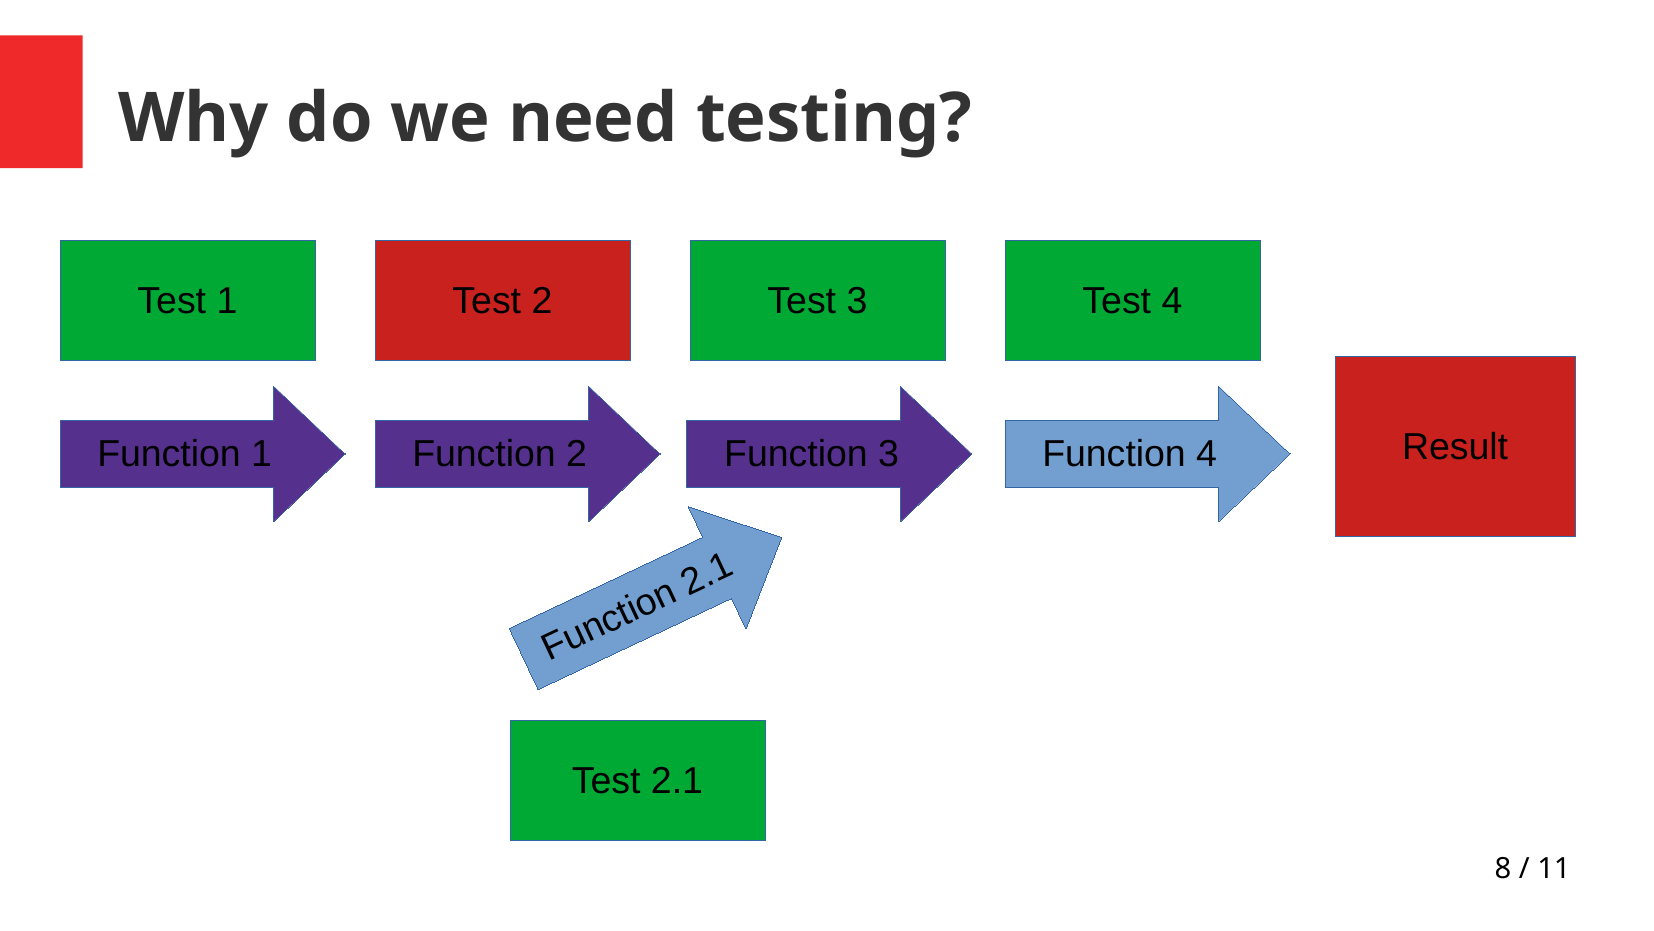

# Why do we need testing?
Test 1
Test 2
Test 3
Test 4
Result
Function 4
Function 1
Function 2
Function 3
Function 2.1
Test 2.1
8